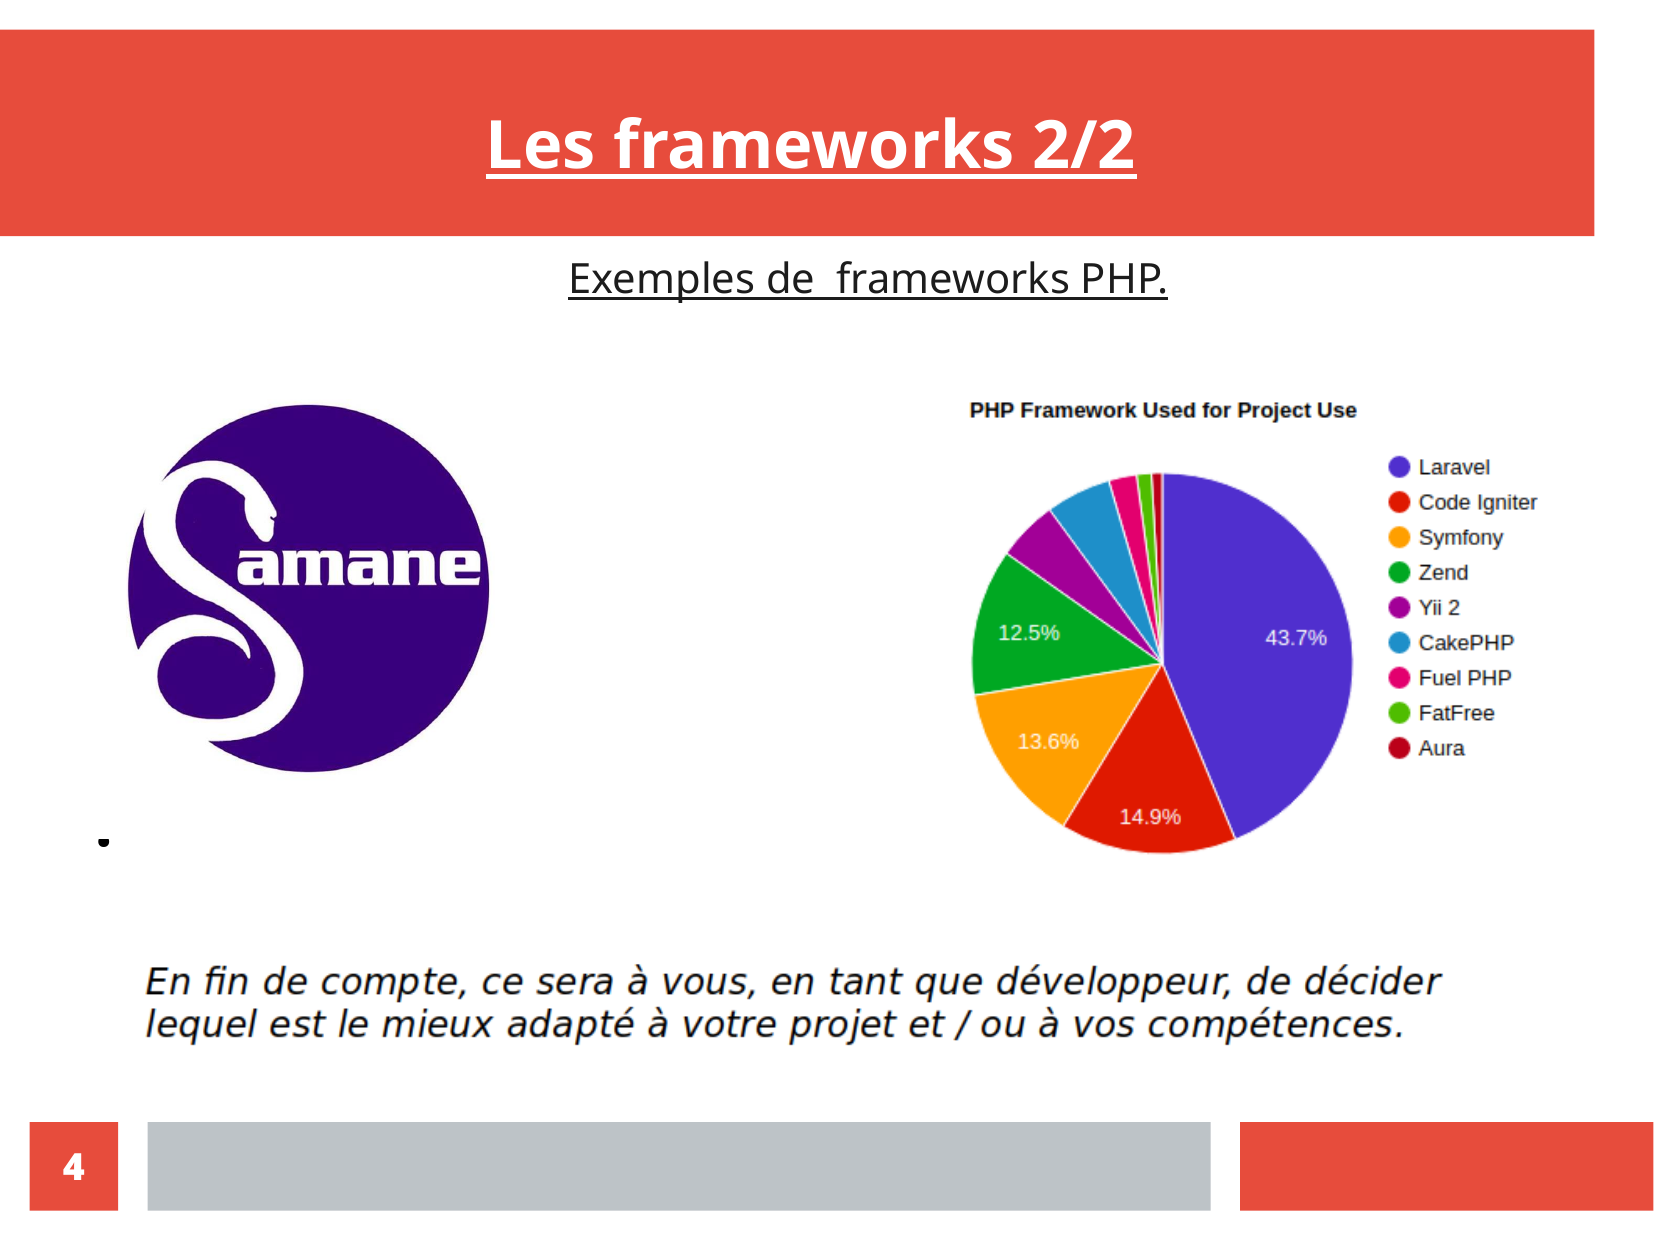

# Les frameworks 2/2
Exemples de frameworks PHP.
4